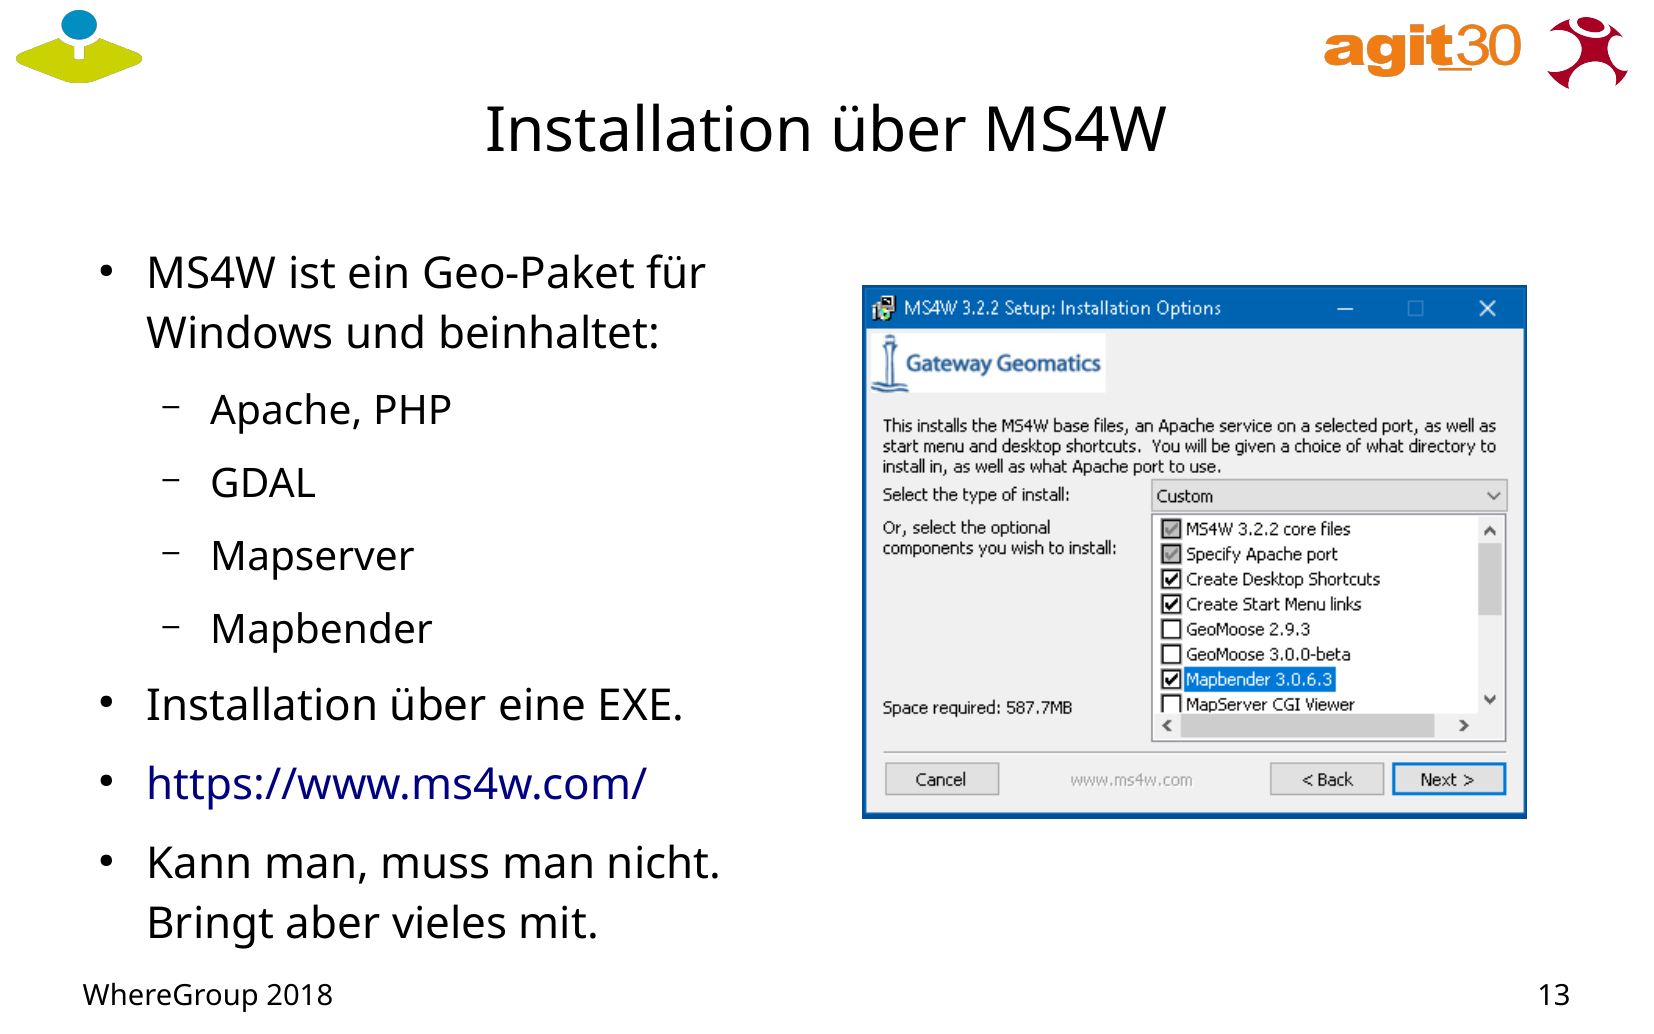

# Installation über MS4W
MS4W ist ein Geo-Paket für Windows und beinhaltet:
Apache, PHP
GDAL
Mapserver
Mapbender
Installation über eine EXE.
https://www.ms4w.com/
Kann man, muss man nicht. Bringt aber vieles mit.
WhereGroup 2018
13